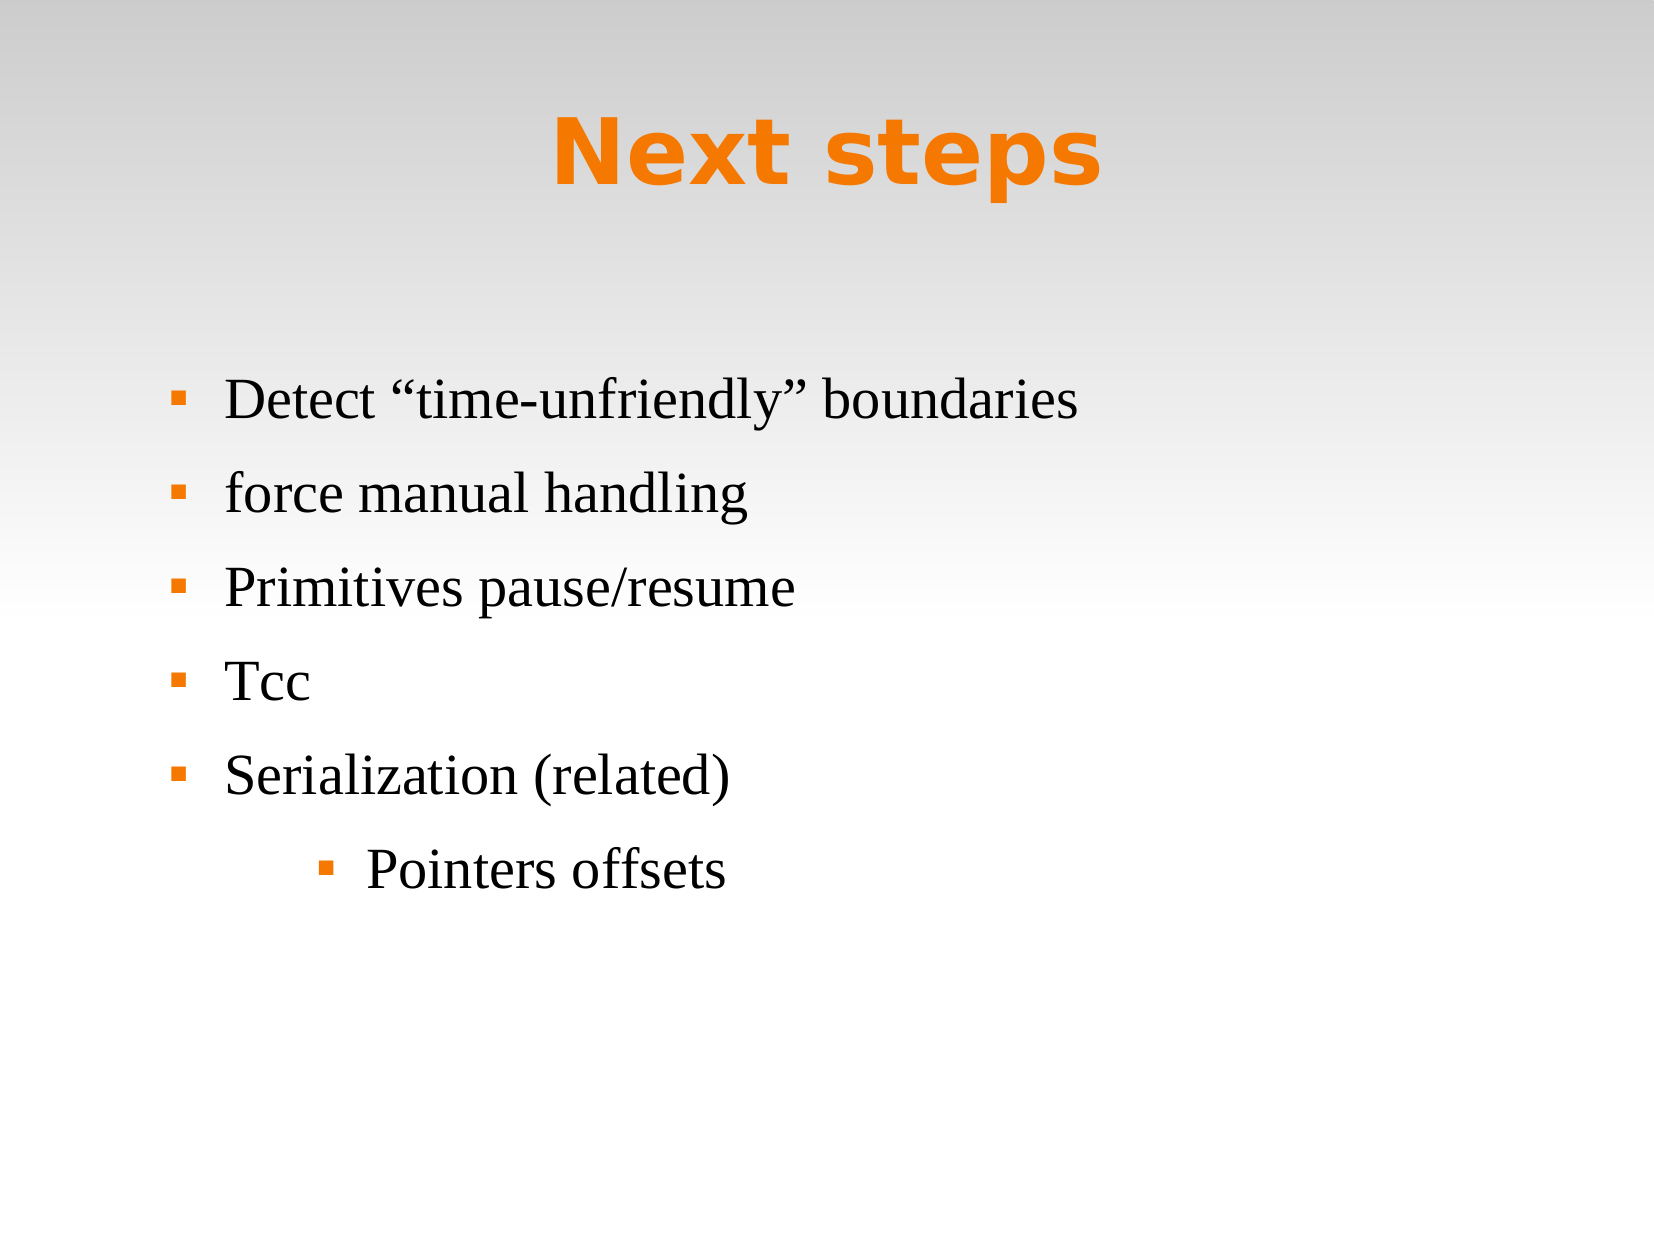

# Next steps
Detect “time-unfriendly” boundaries
force manual handling
Primitives pause/resume
Tcc
Serialization (related)
Pointers offsets